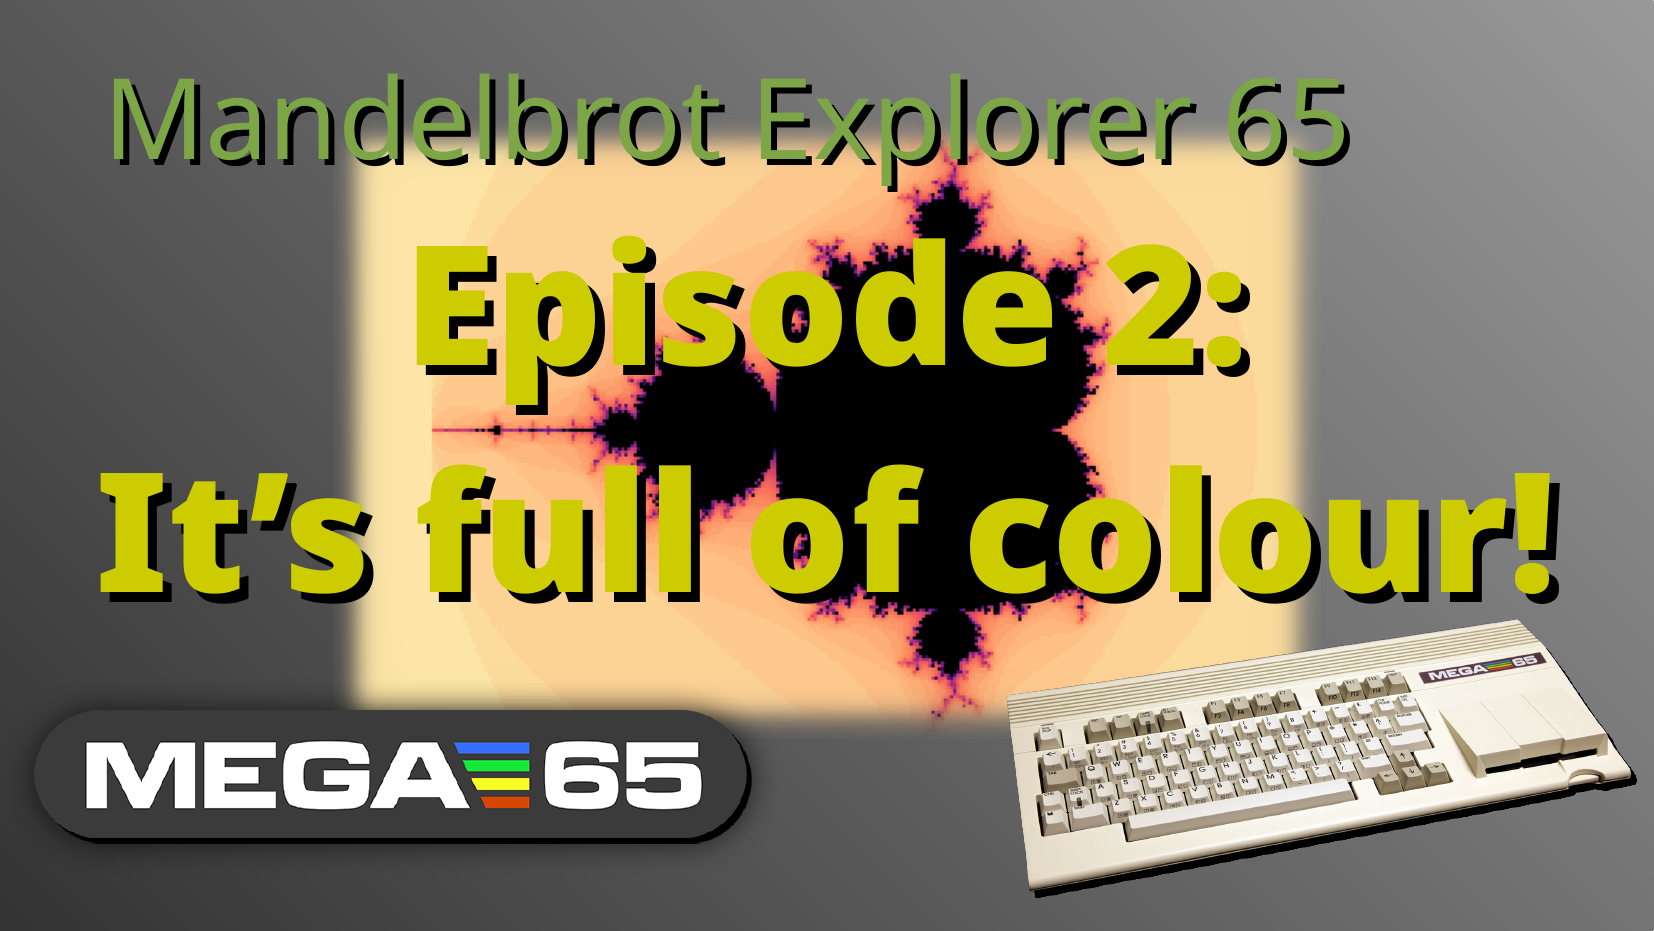

Mandelbrot Explorer 65
Episode 2:
It’s full of colour!